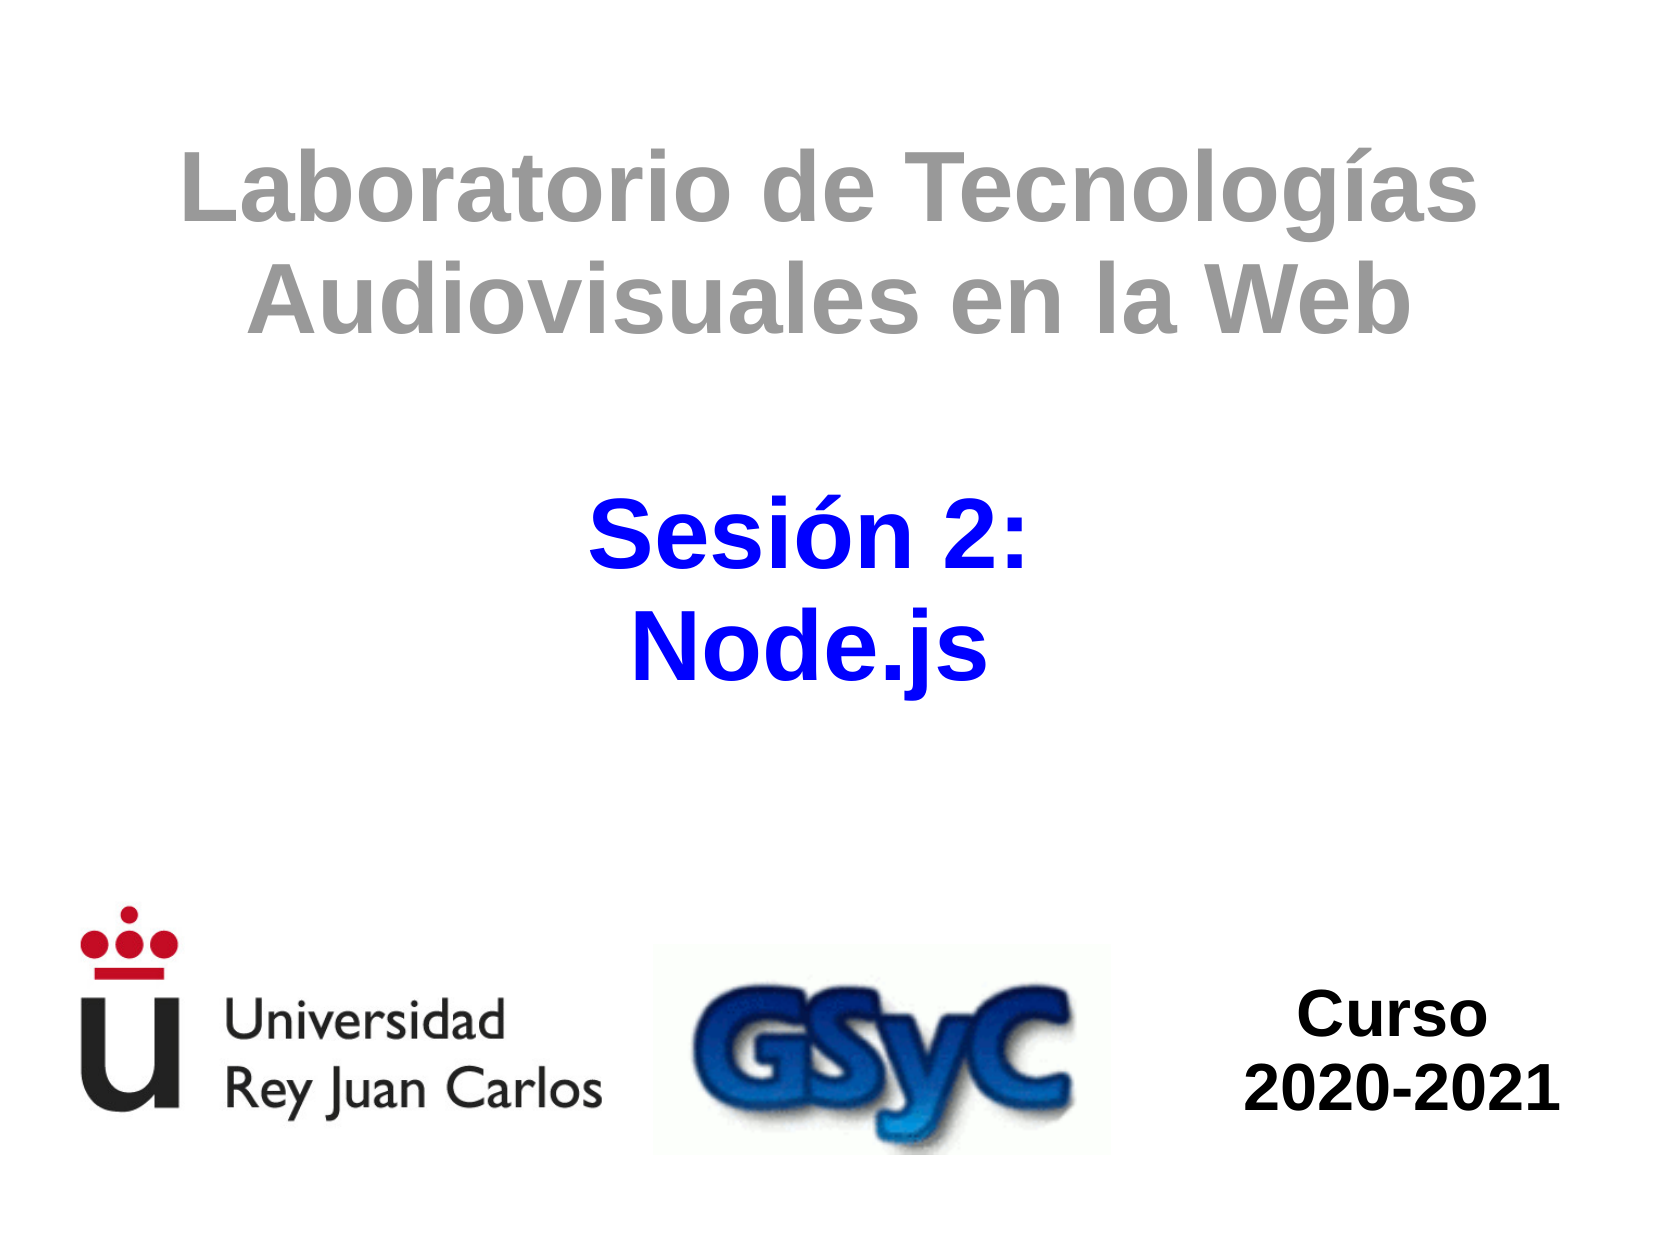

Laboratorio de Tecnologías Audiovisuales en la Web
# Sesión 2: Node.js
Curso
2020-2021